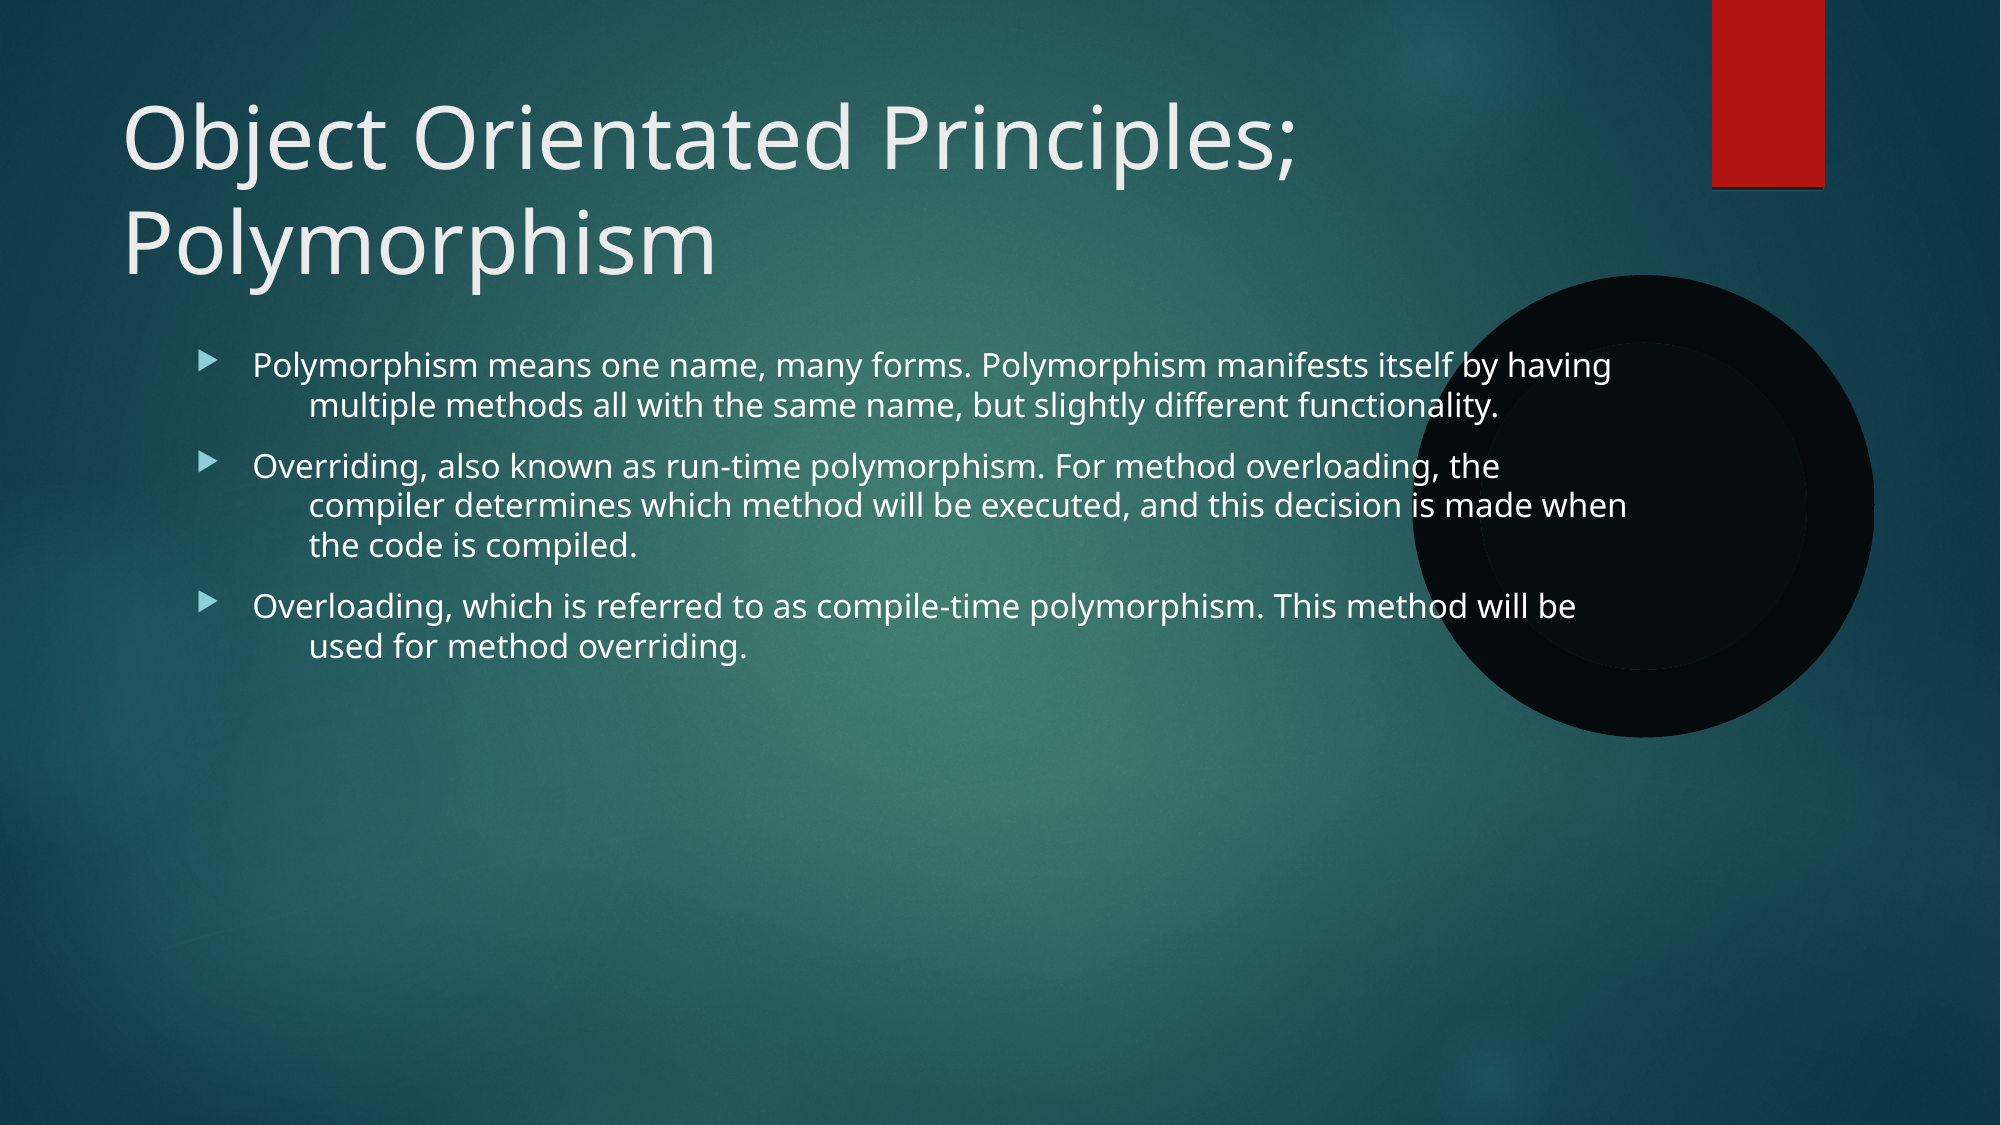

# Object Orientated Principles; Polymorphism
Polymorphism means one name, many forms. Polymorphism manifests itself by having multiple methods all with the same name, but slightly different functionality.
Overriding, also known as run-time polymorphism. For method overloading, the compiler determines which method will be executed, and this decision is made when the code is compiled.
Overloading, which is referred to as compile-time polymorphism. This method will be used for method overriding.